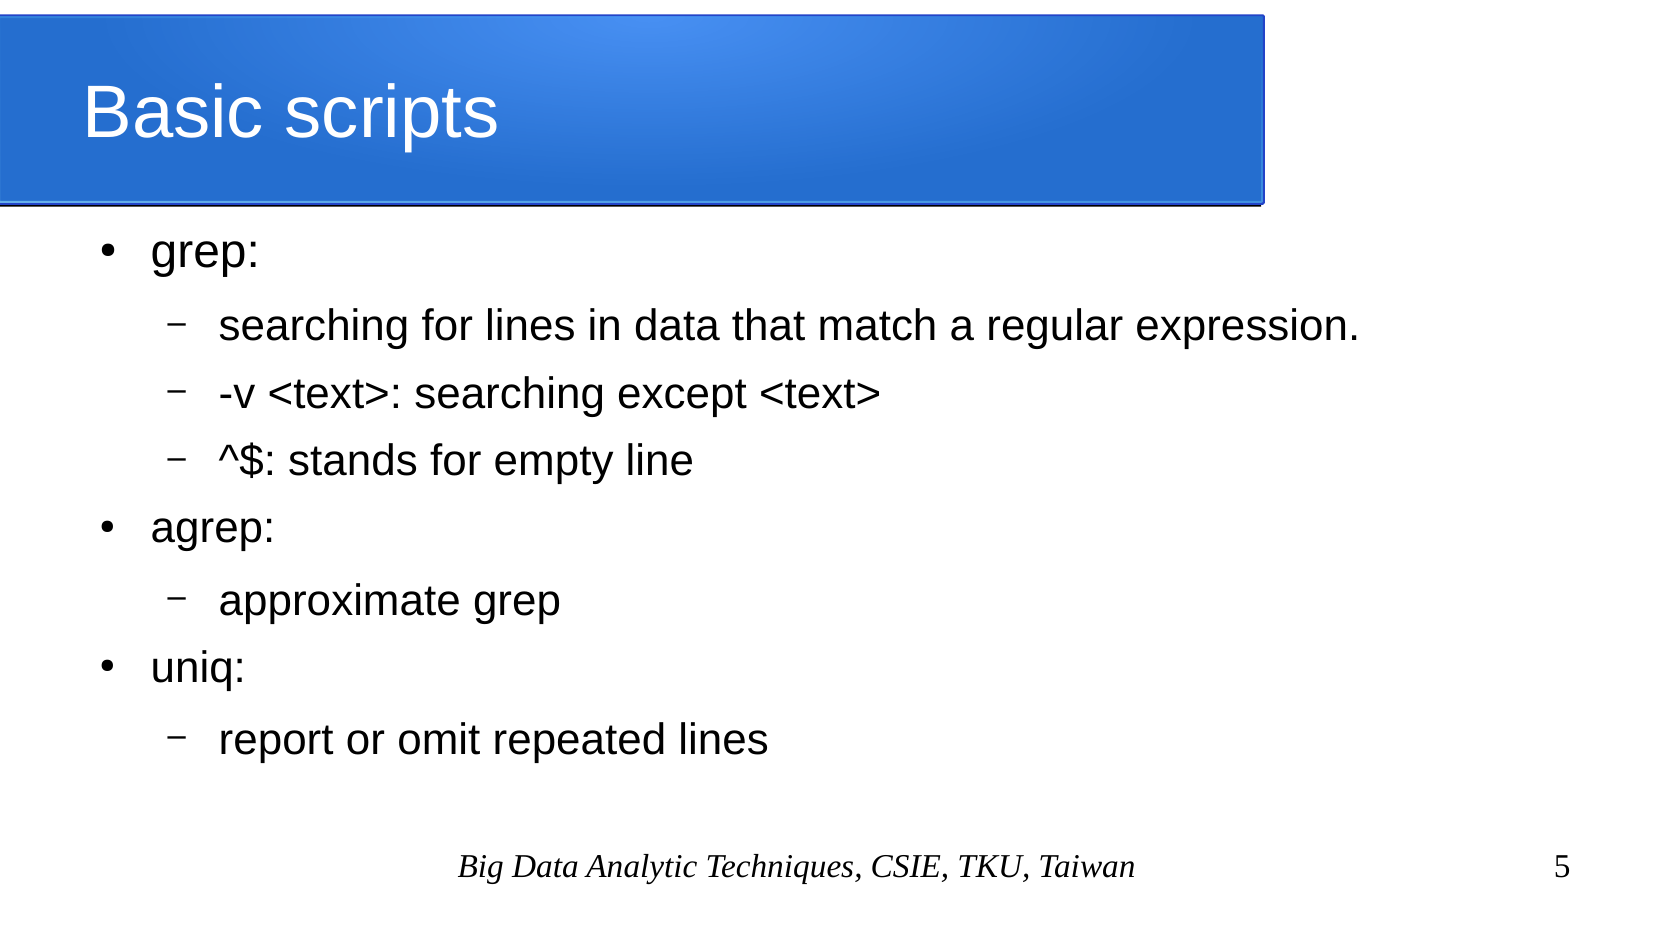

# Basic scripts
grep:
searching for lines in data that match a regular expression.
-v <text>: searching except <text>
^$: stands for empty line
agrep:
approximate grep
uniq:
report or omit repeated lines
Big Data Analytic Techniques, CSIE, TKU, Taiwan
5